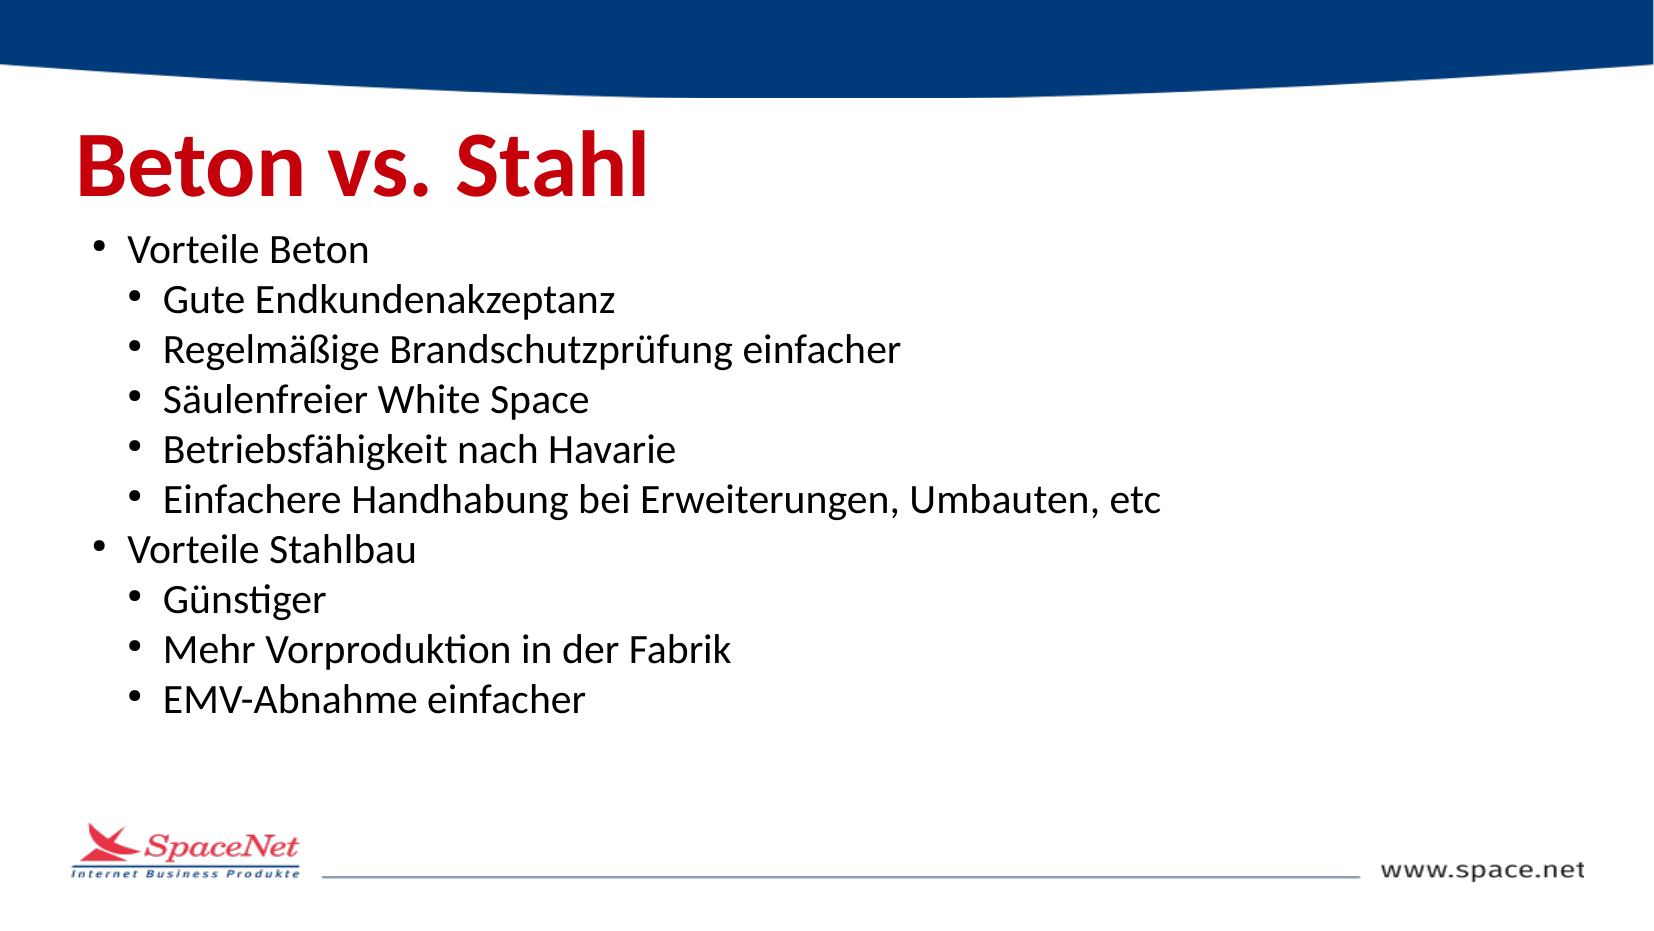

Beton vs. Stahl
Vorteile Beton
Gute Endkundenakzeptanz
Regelmäßige Brandschutzprüfung einfacher
Säulenfreier White Space
Betriebsfähigkeit nach Havarie
Einfachere Handhabung bei Erweiterungen, Umbauten, etc
Vorteile Stahlbau
Günstiger
Mehr Vorproduktion in der Fabrik
EMV-Abnahme einfacher